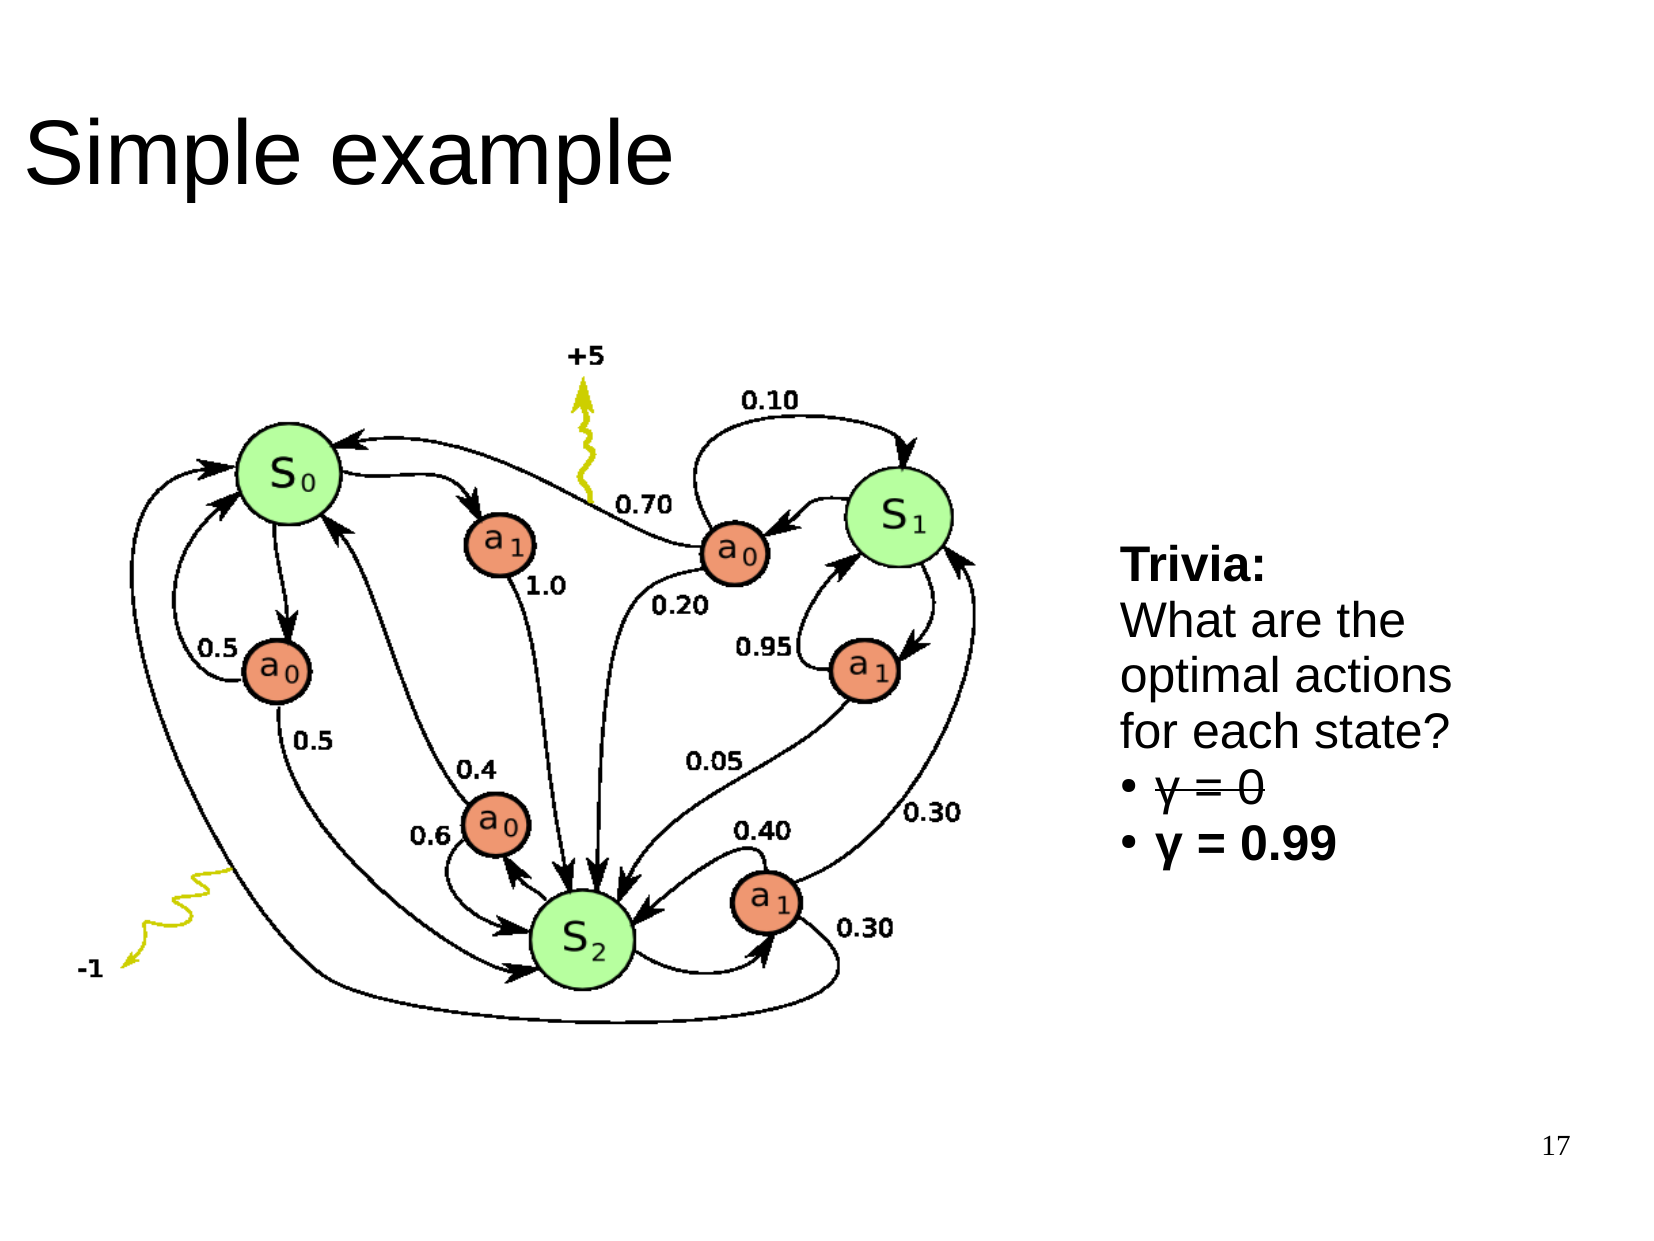

# Simple example
Trivia:
What are the optimal actions for each state?
γ = 0
γ = 0.99
17